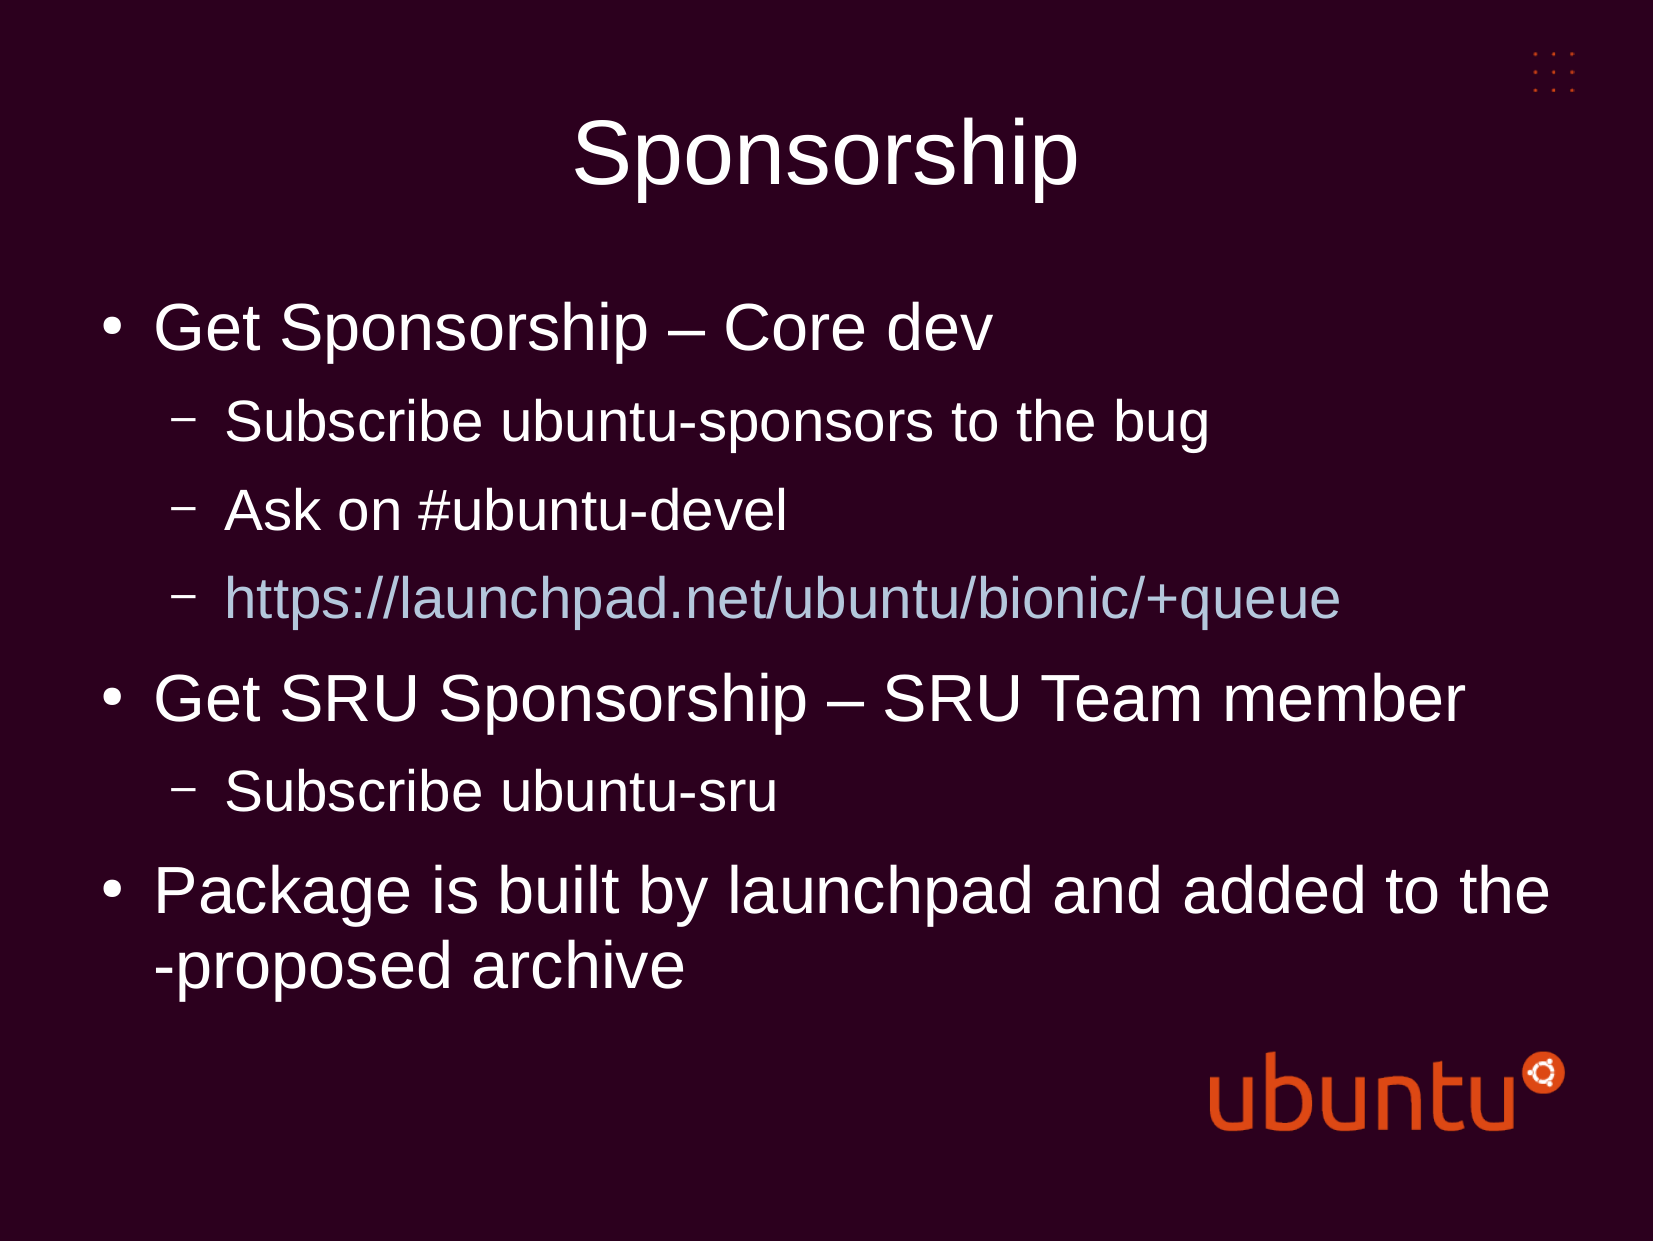

# Sponsorship
Get Sponsorship – Core dev
Subscribe ubuntu-sponsors to the bug
Ask on #ubuntu-devel
https://launchpad.net/ubuntu/bionic/+queue
Get SRU Sponsorship – SRU Team member
Subscribe ubuntu-sru
Package is built by launchpad and added to the -proposed archive